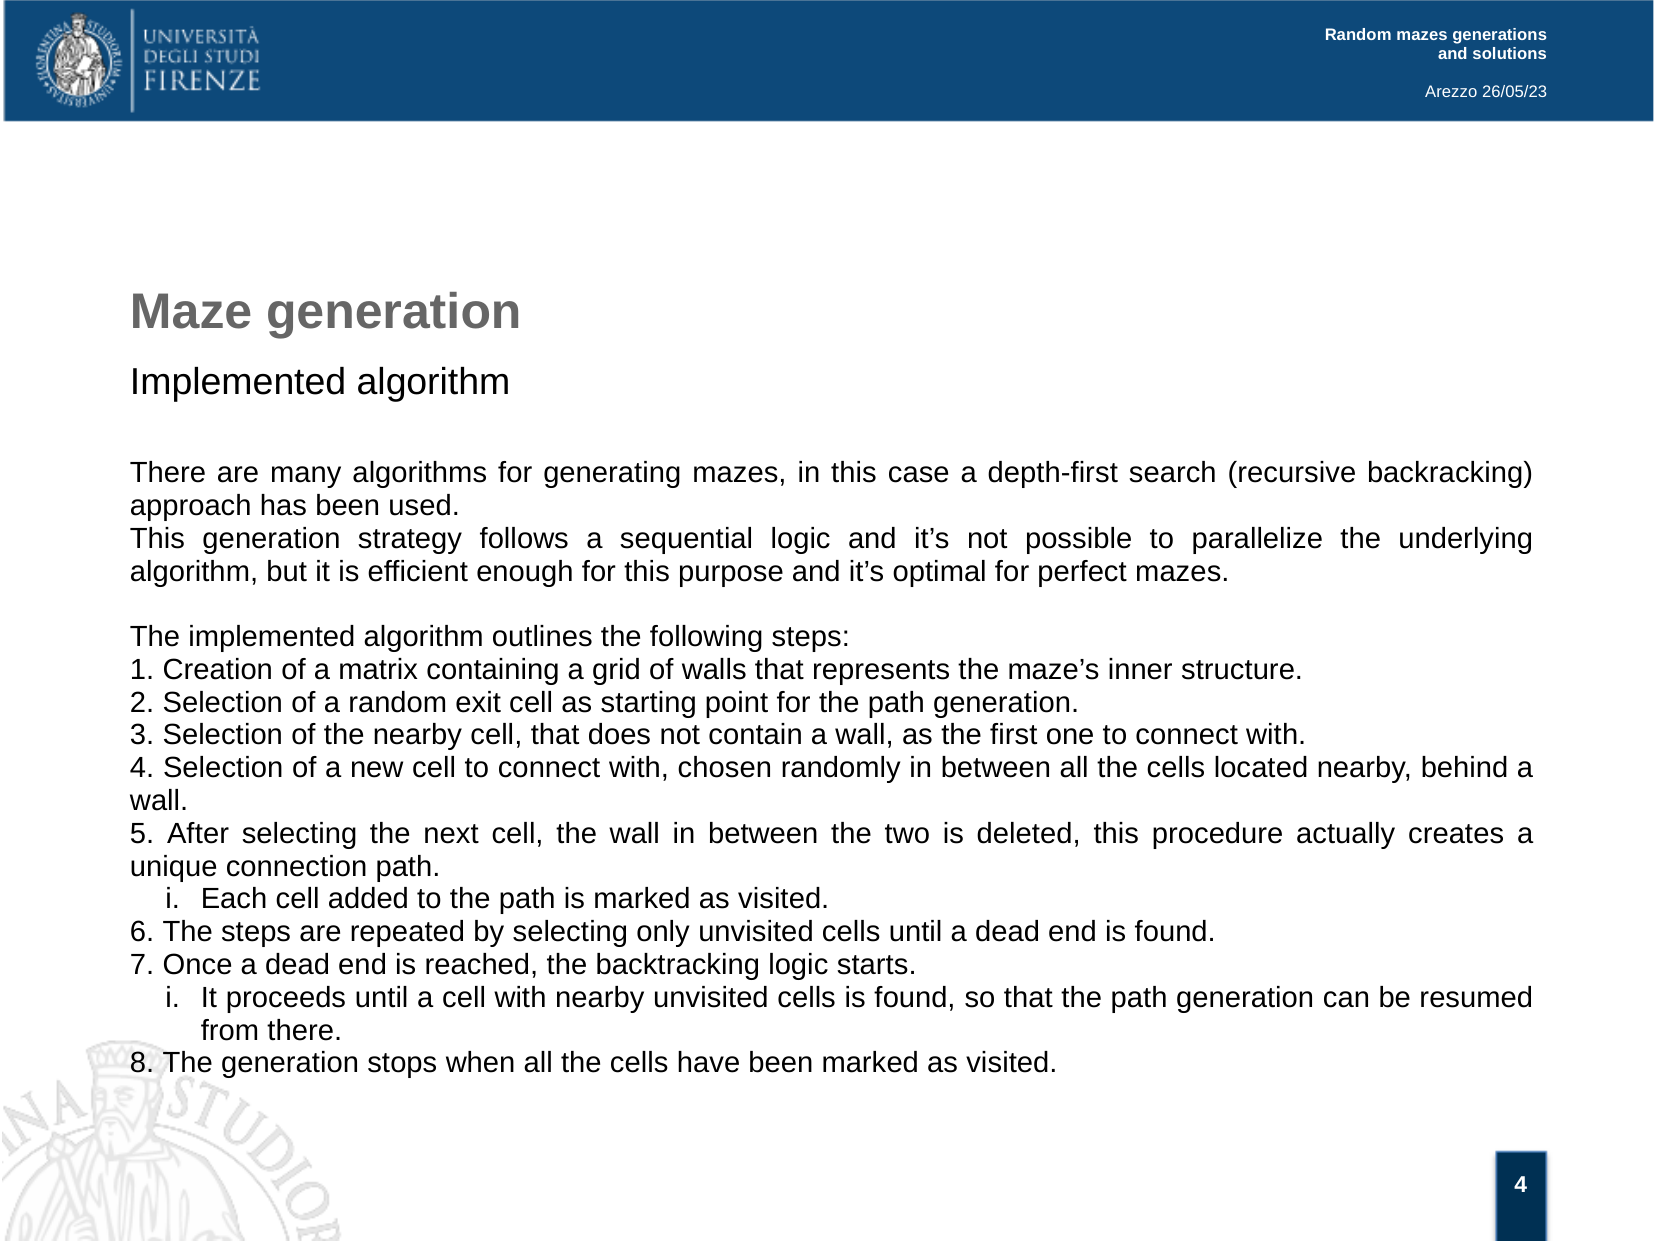

Random mazes generations
and solutions
Arezzo 26/05/23
Maze generation
Implemented algorithm
There are many algorithms for generating mazes, in this case a depth-first search (recursive backracking) approach has been used.
This generation strategy follows a sequential logic and it’s not possible to parallelize the underlying algorithm, but it is efficient enough for this purpose and it’s optimal for perfect mazes.
The implemented algorithm outlines the following steps:
 Creation of a matrix containing a grid of walls that represents the maze’s inner structure.
 Selection of a random exit cell as starting point for the path generation.
 Selection of the nearby cell, that does not contain a wall, as the first one to connect with.
 Selection of a new cell to connect with, chosen randomly in between all the cells located nearby, behind a wall.
 After selecting the next cell, the wall in between the two is deleted, this procedure actually creates a unique connection path.
Each cell added to the path is marked as visited.
 The steps are repeated by selecting only unvisited cells until a dead end is found.
 Once a dead end is reached, the backtracking logic starts.
It proceeds until a cell with nearby unvisited cells is found, so that the path generation can be resumed from there.
 The generation stops when all the cells have been marked as visited.
4